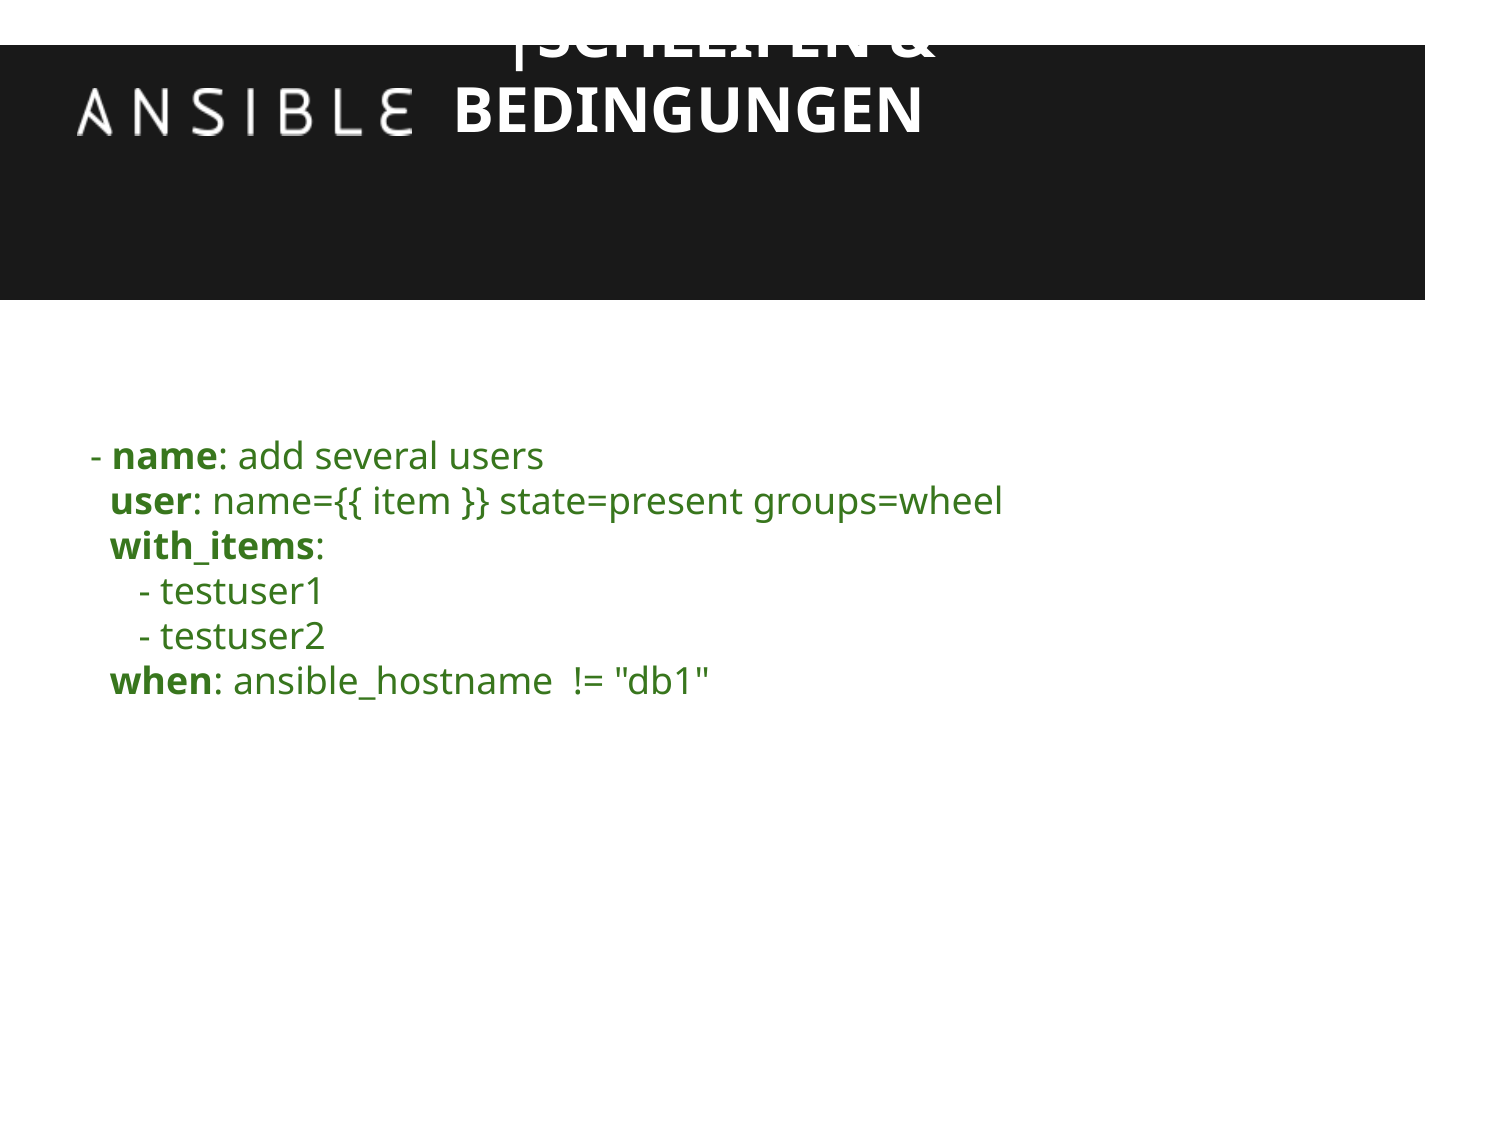

|SCHLEIFEN & BEDINGUNGEN
# - name: add several users user: name={{ item }} state=present groups=wheel with_items: - testuser1 - testuser2 when: ansible_hostname != "db1"